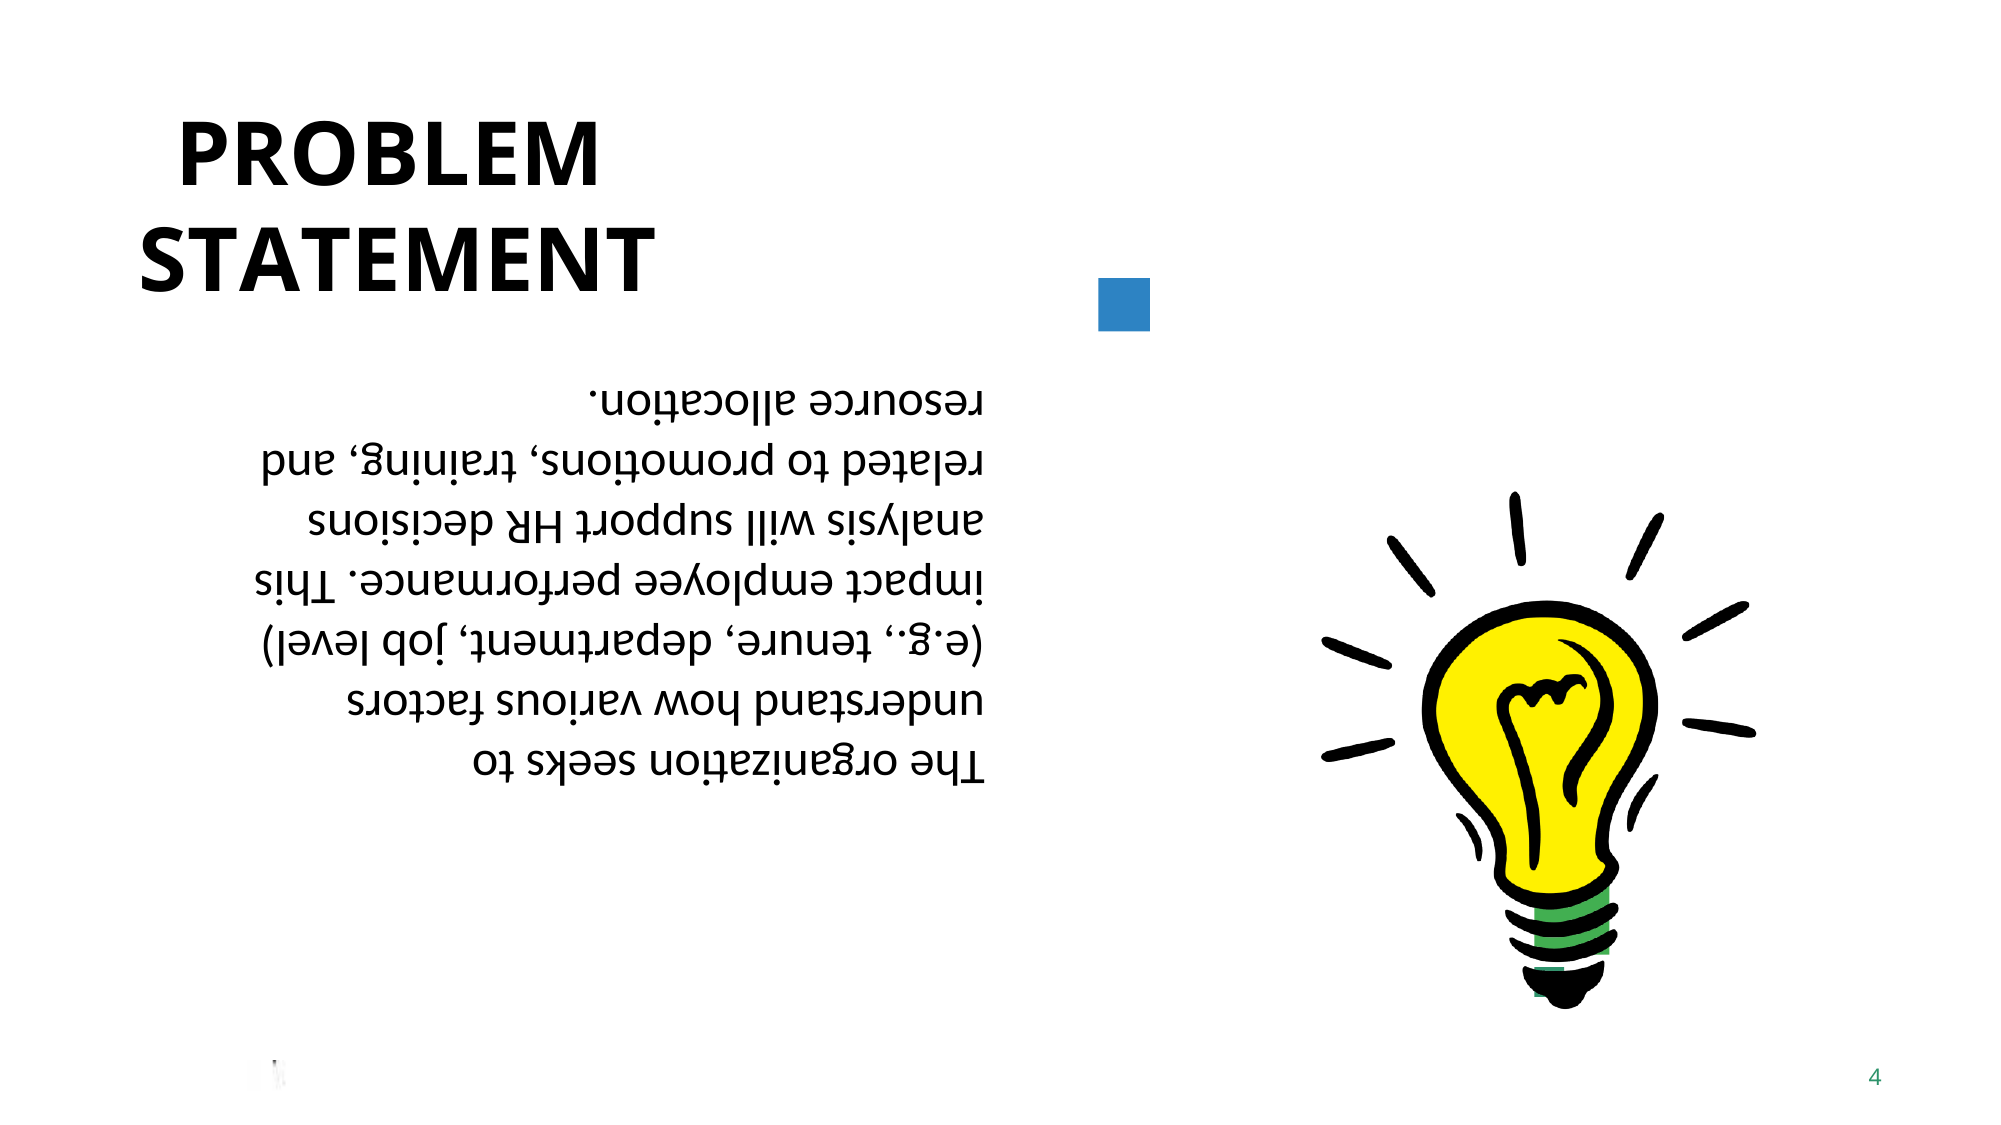

# PROBLEM	STATEMENT
The organization seeks to understand how various factors (e.g., tenure, department, job level) impact employee performance. This analysis will support HR decisions related to promotions, training, and resource allocation.